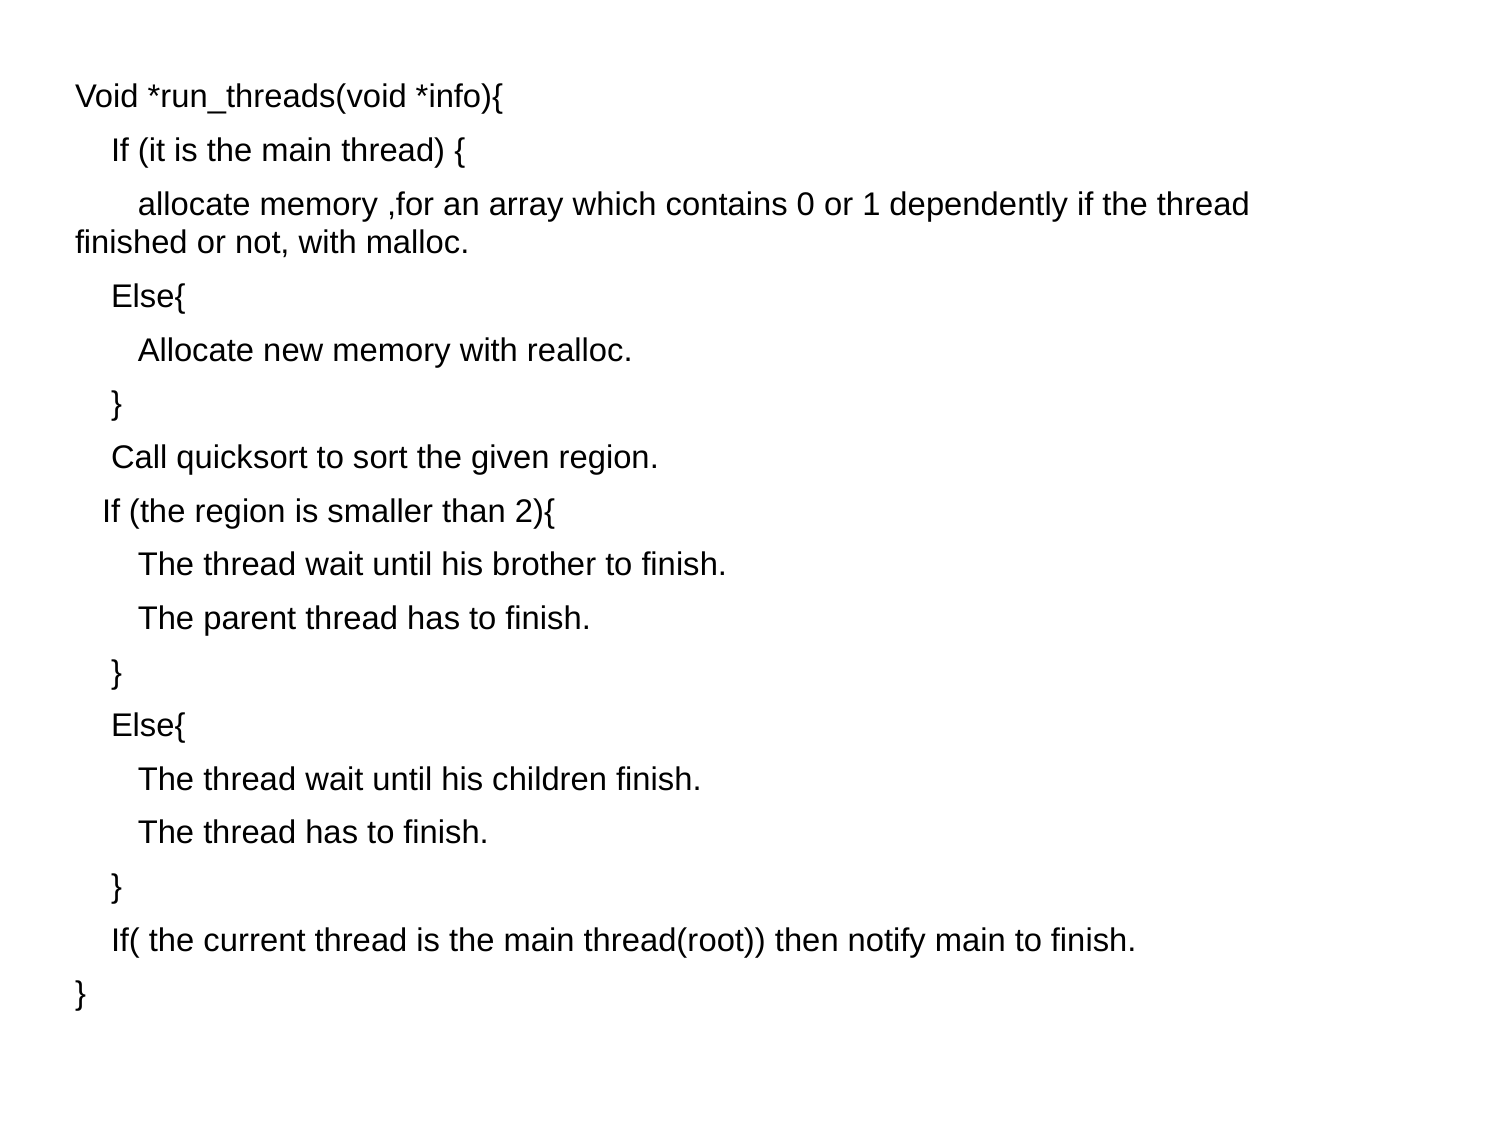

# Void *run_threads(void *info){
 If (it is the main thread) {
 allocate memory ,for an array which contains 0 or 1 dependently if the thread 		finished or not, with malloc.
 Else{
 Allocate new memory with realloc.
 }
 Call quicksort to sort the given region.
 If (the region is smaller than 2){
 The thread wait until his brother to finish.
 The parent thread has to finish.
 }
 Else{
 The thread wait until his children finish.
 The thread has to finish.
 }
 If( the current thread is the main thread(root)) then notify main to finish.
}